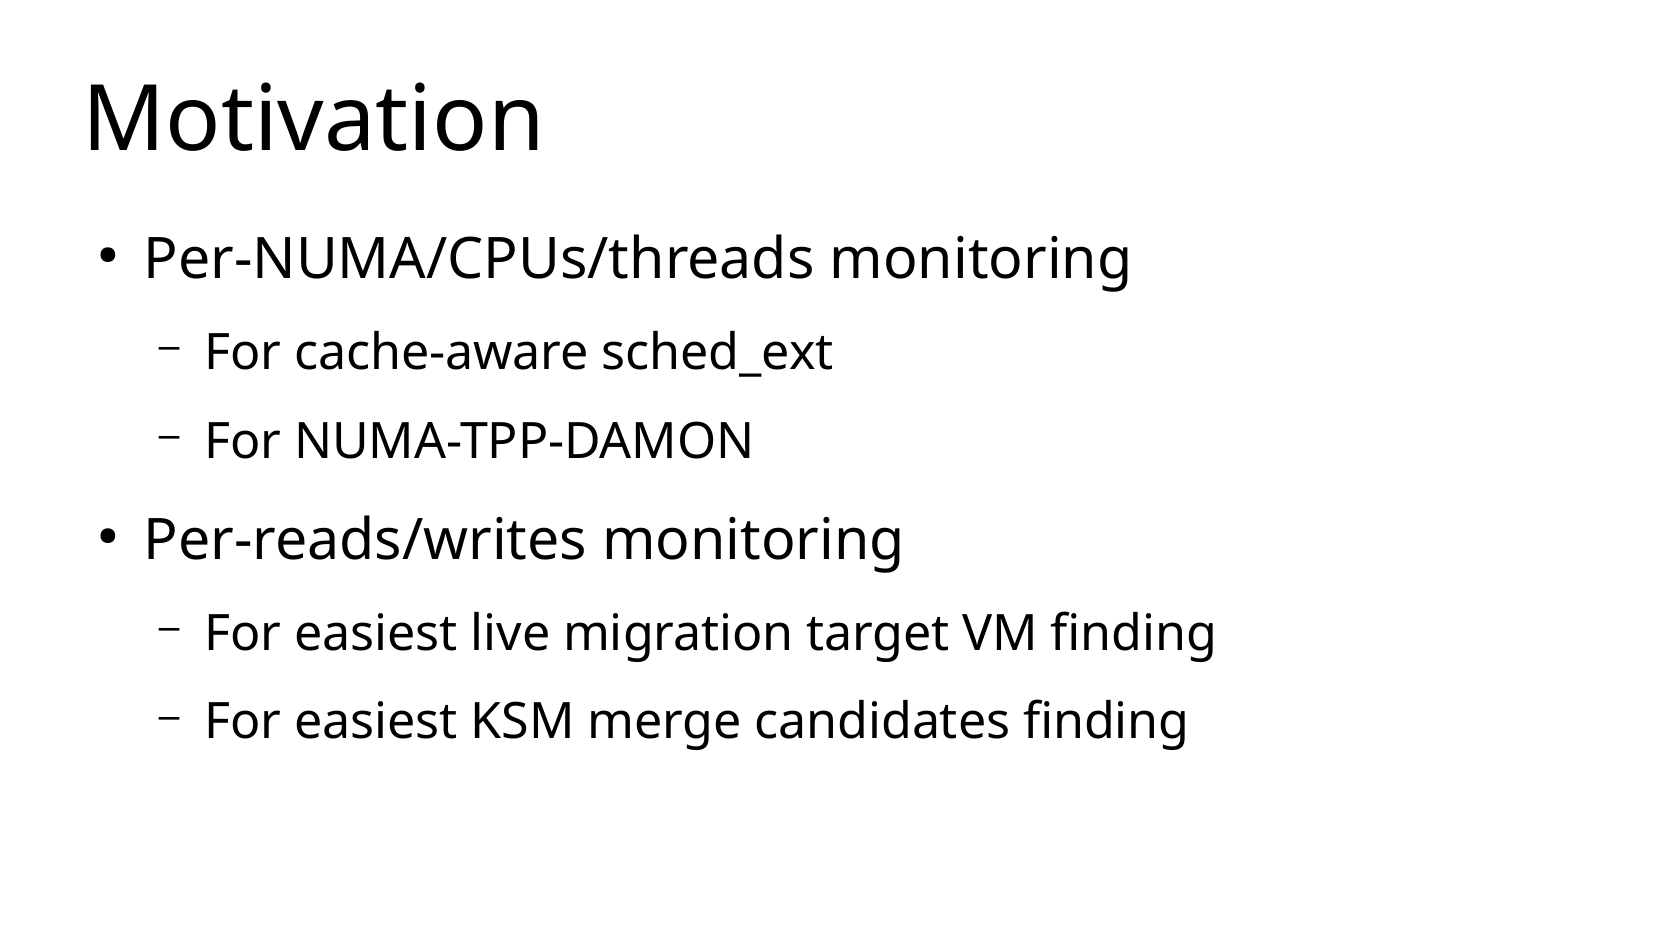

# Motivation
Per-NUMA/CPUs/threads monitoring
For cache-aware sched_ext
For NUMA-TPP-DAMON
Per-reads/writes monitoring
For easiest live migration target VM finding
For easiest KSM merge candidates finding